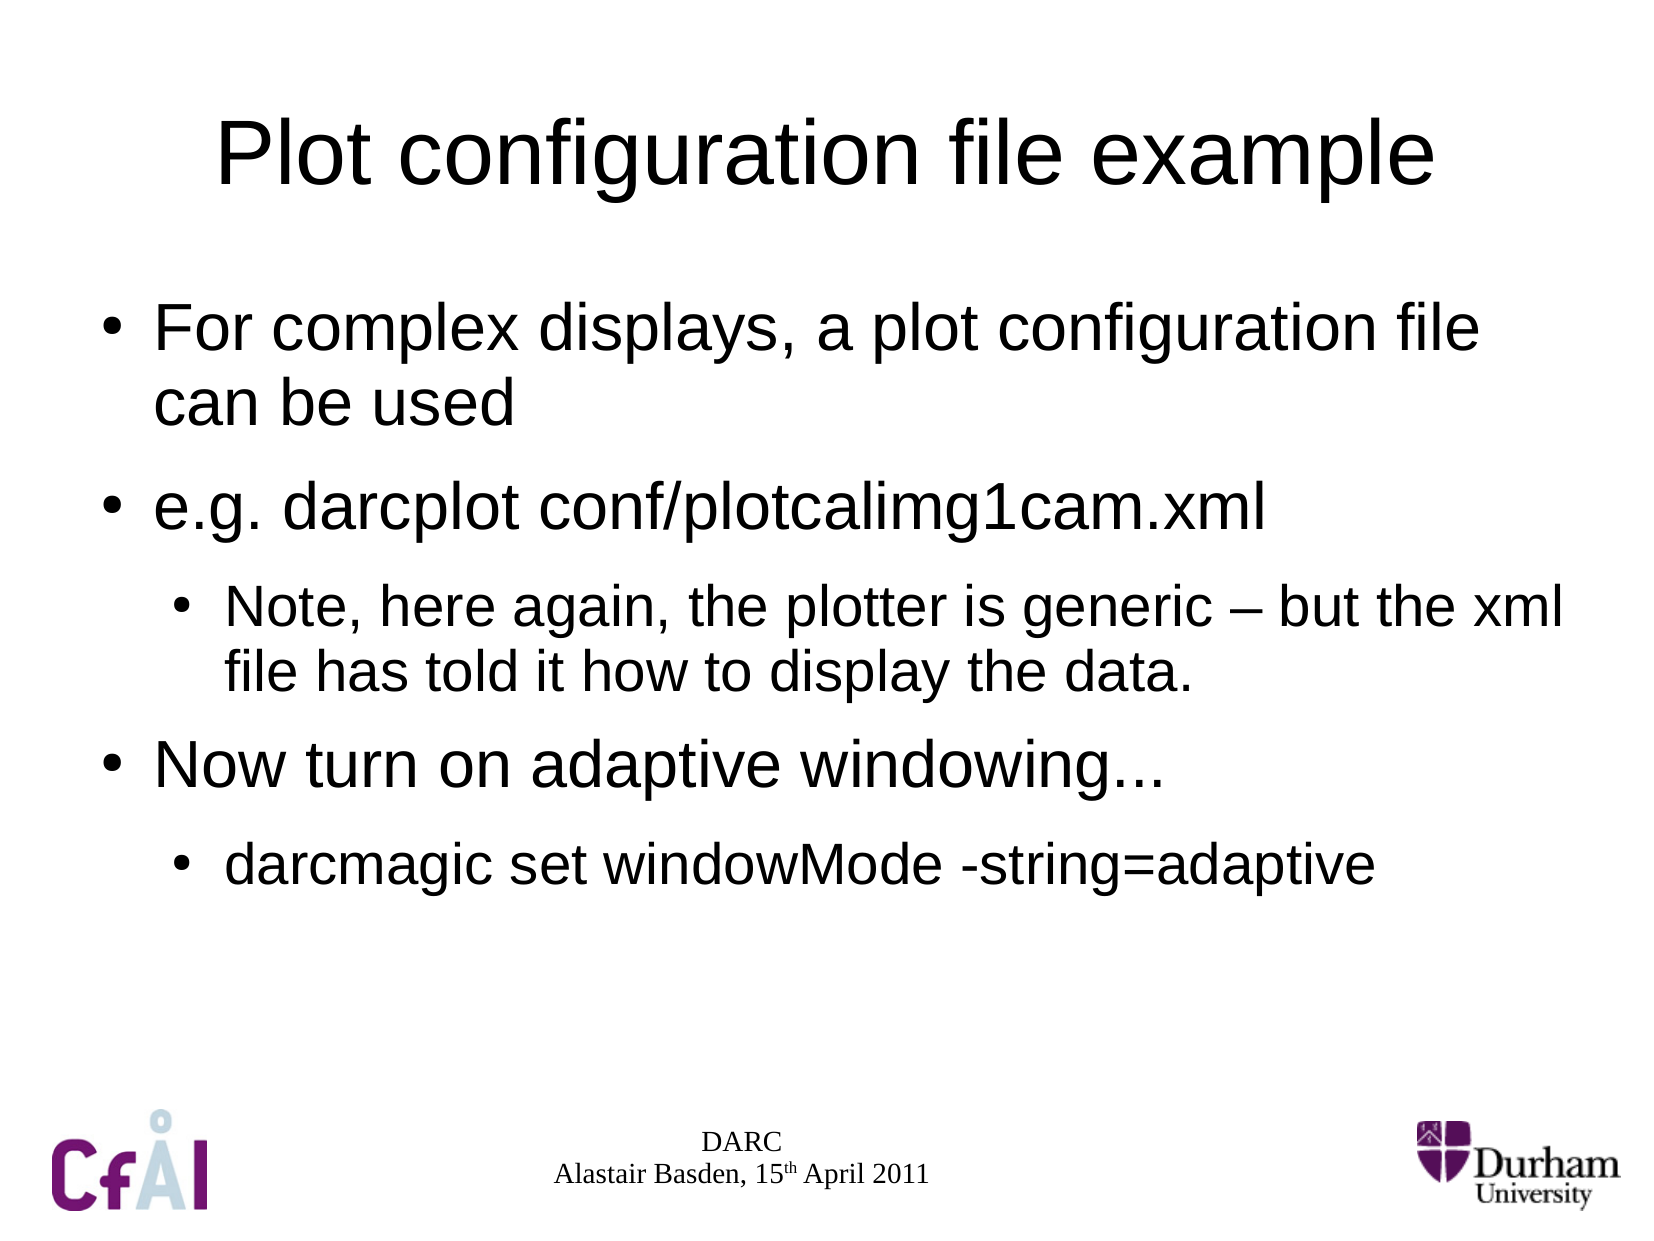

# Plot configuration file example
For complex displays, a plot configuration file can be used
e.g. darcplot conf/plotcalimg1cam.xml
Note, here again, the plotter is generic – but the xml file has told it how to display the data.
Now turn on adaptive windowing...
darcmagic set windowMode -string=adaptive